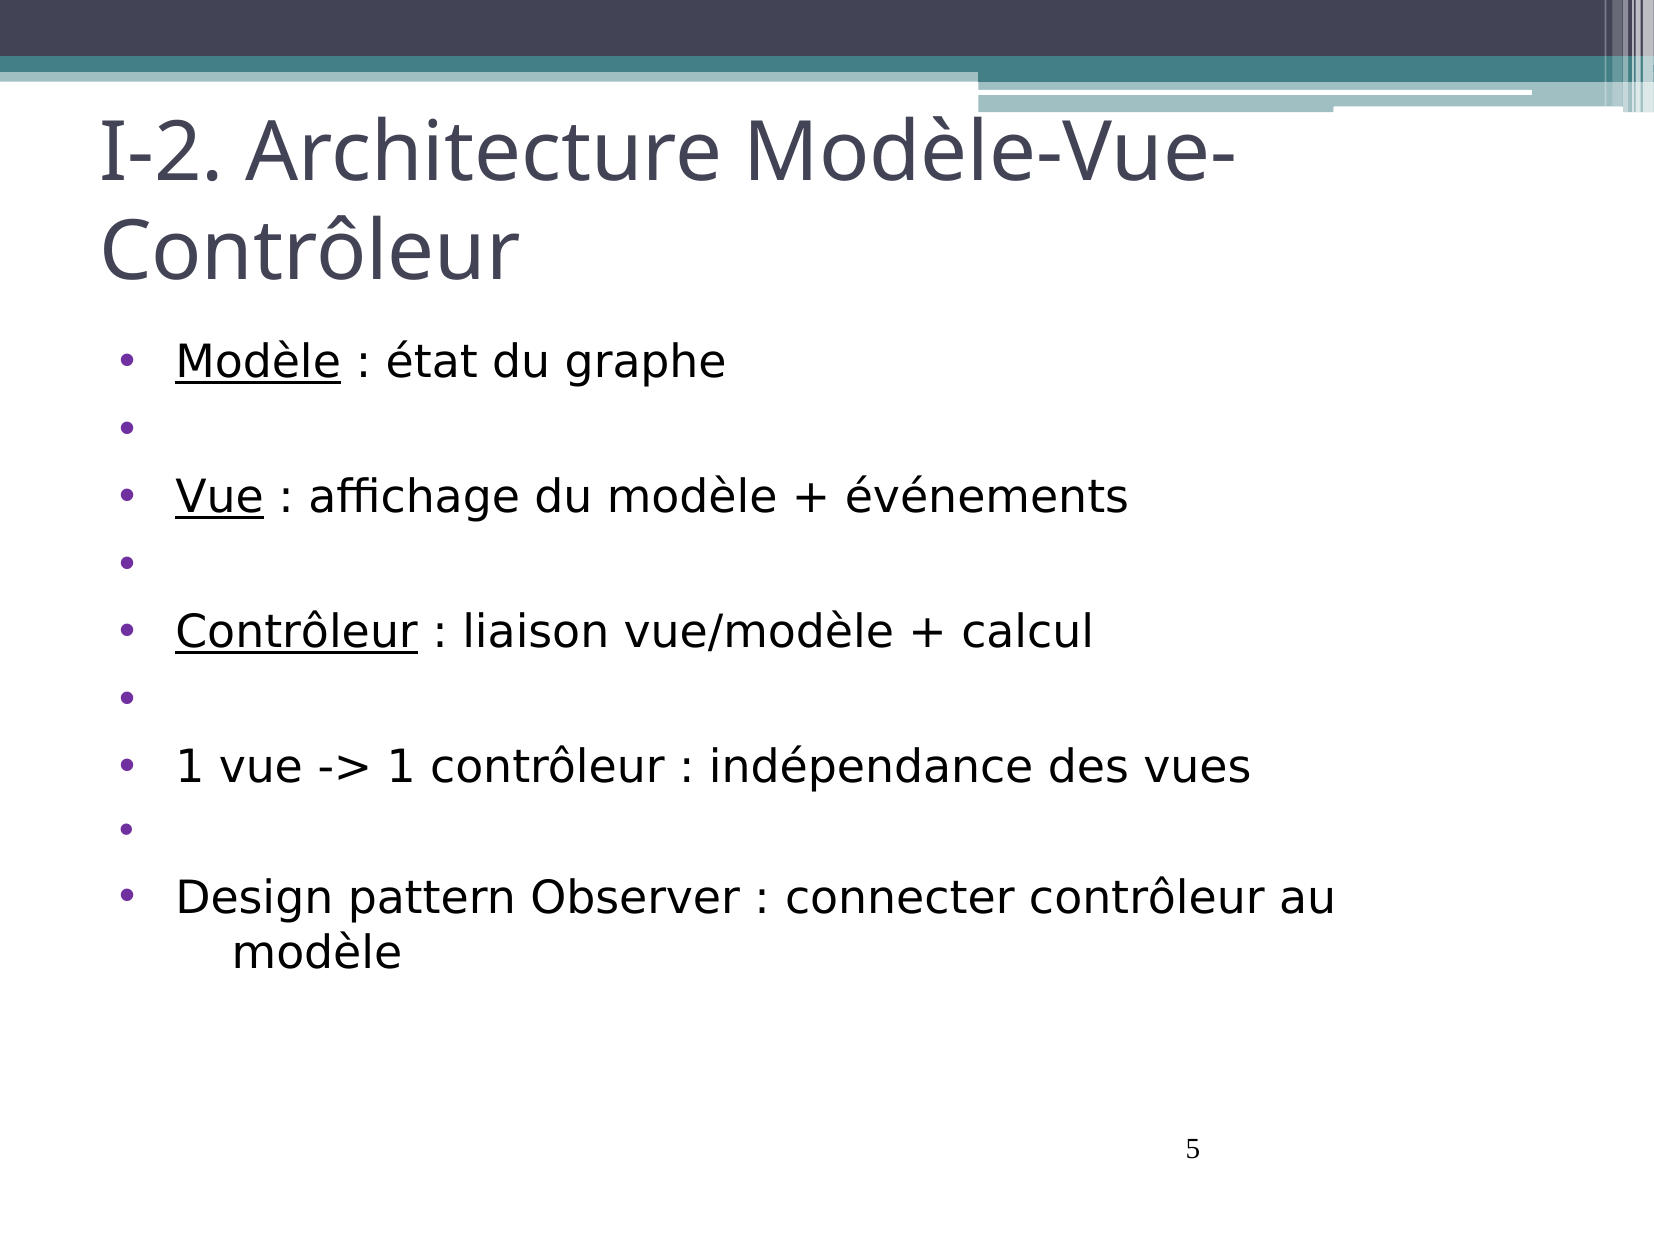

# I-2. Architecture Modèle-Vue-Contrôleur
Modèle : état du graphe
Vue : affichage du modèle + événements
Contrôleur : liaison vue/modèle + calcul
1 vue -> 1 contrôleur : indépendance des vues
Design pattern Observer : connecter contrôleur au modèle